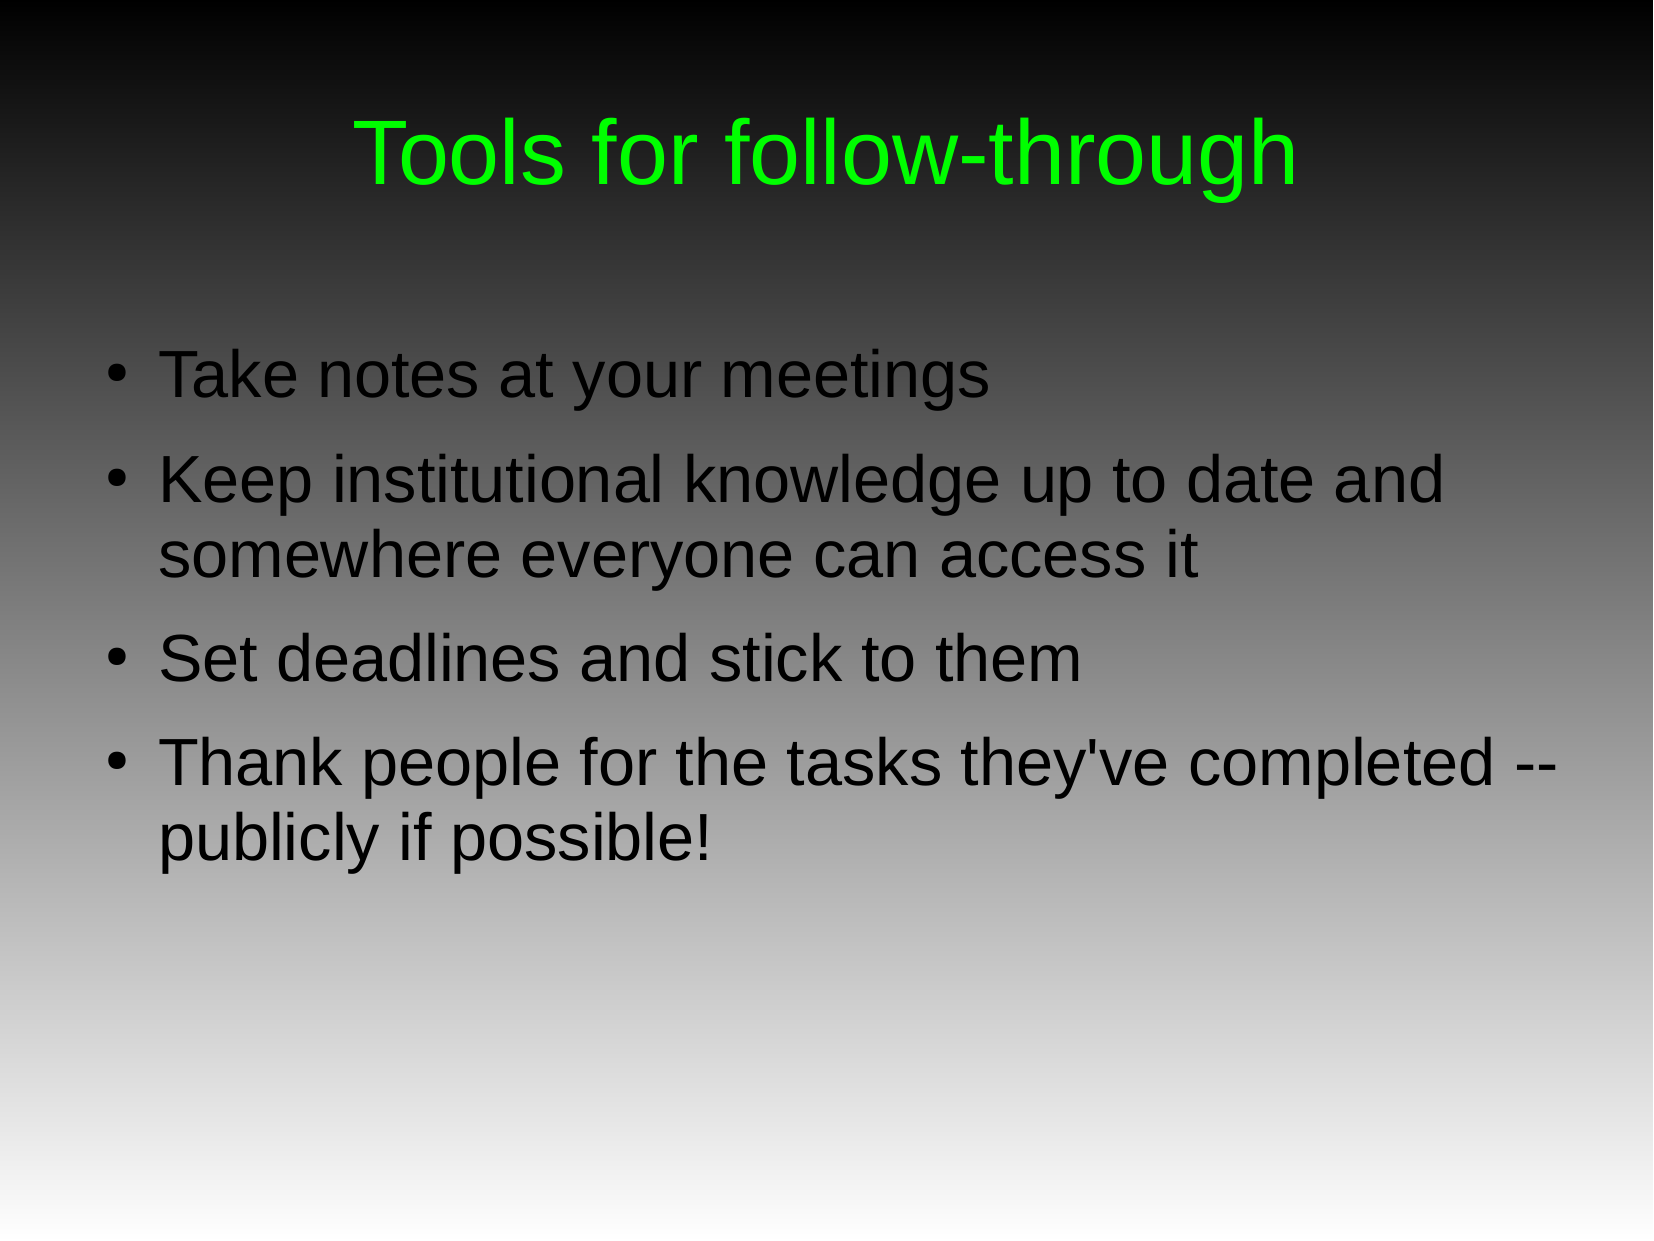

# Tools for follow-through
Take notes at your meetings
Keep institutional knowledge up to date and somewhere everyone can access it
Set deadlines and stick to them
Thank people for the tasks they've completed -- publicly if possible!